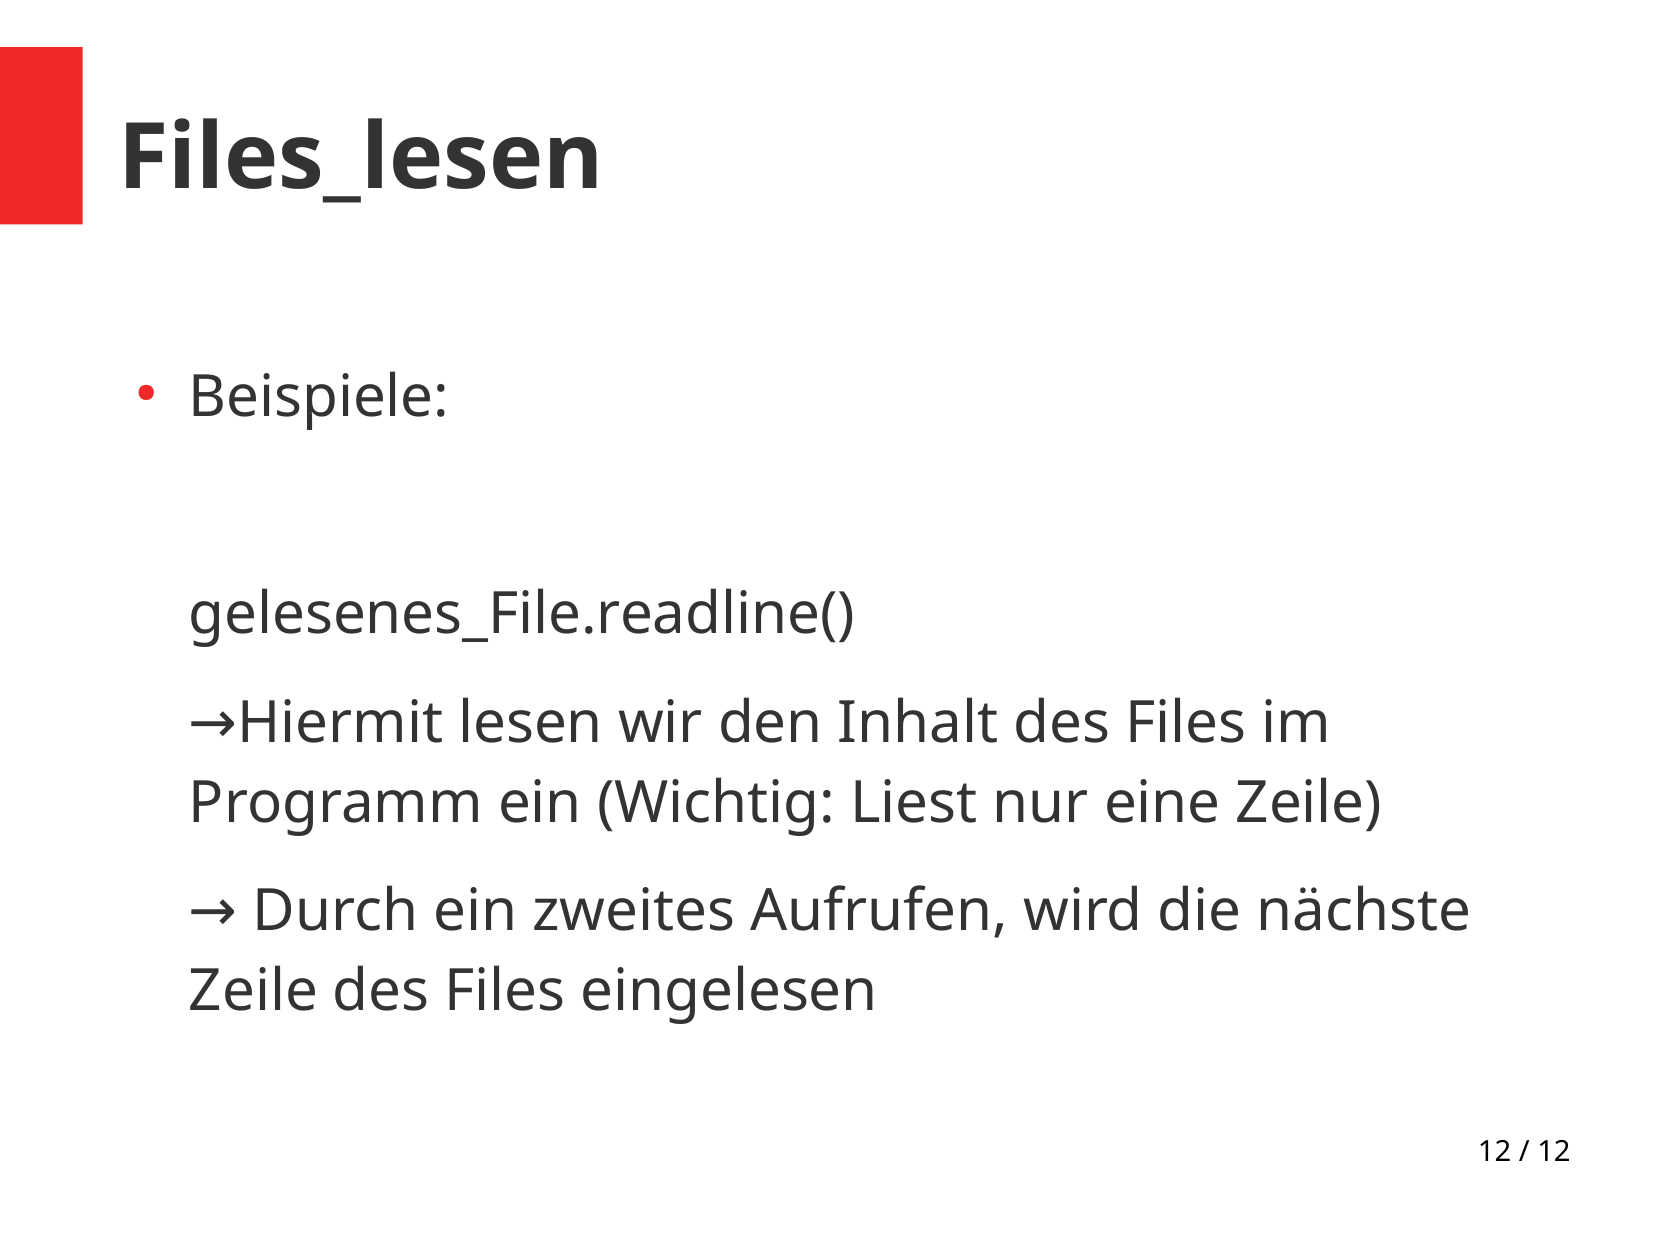

# Files_lesen
Beispiele:
gelesenes_File.readline()
→Hiermit lesen wir den Inhalt des Files im Programm ein (Wichtig: Liest nur eine Zeile)
→ Durch ein zweites Aufrufen, wird die nächste Zeile des Files eingelesen
12